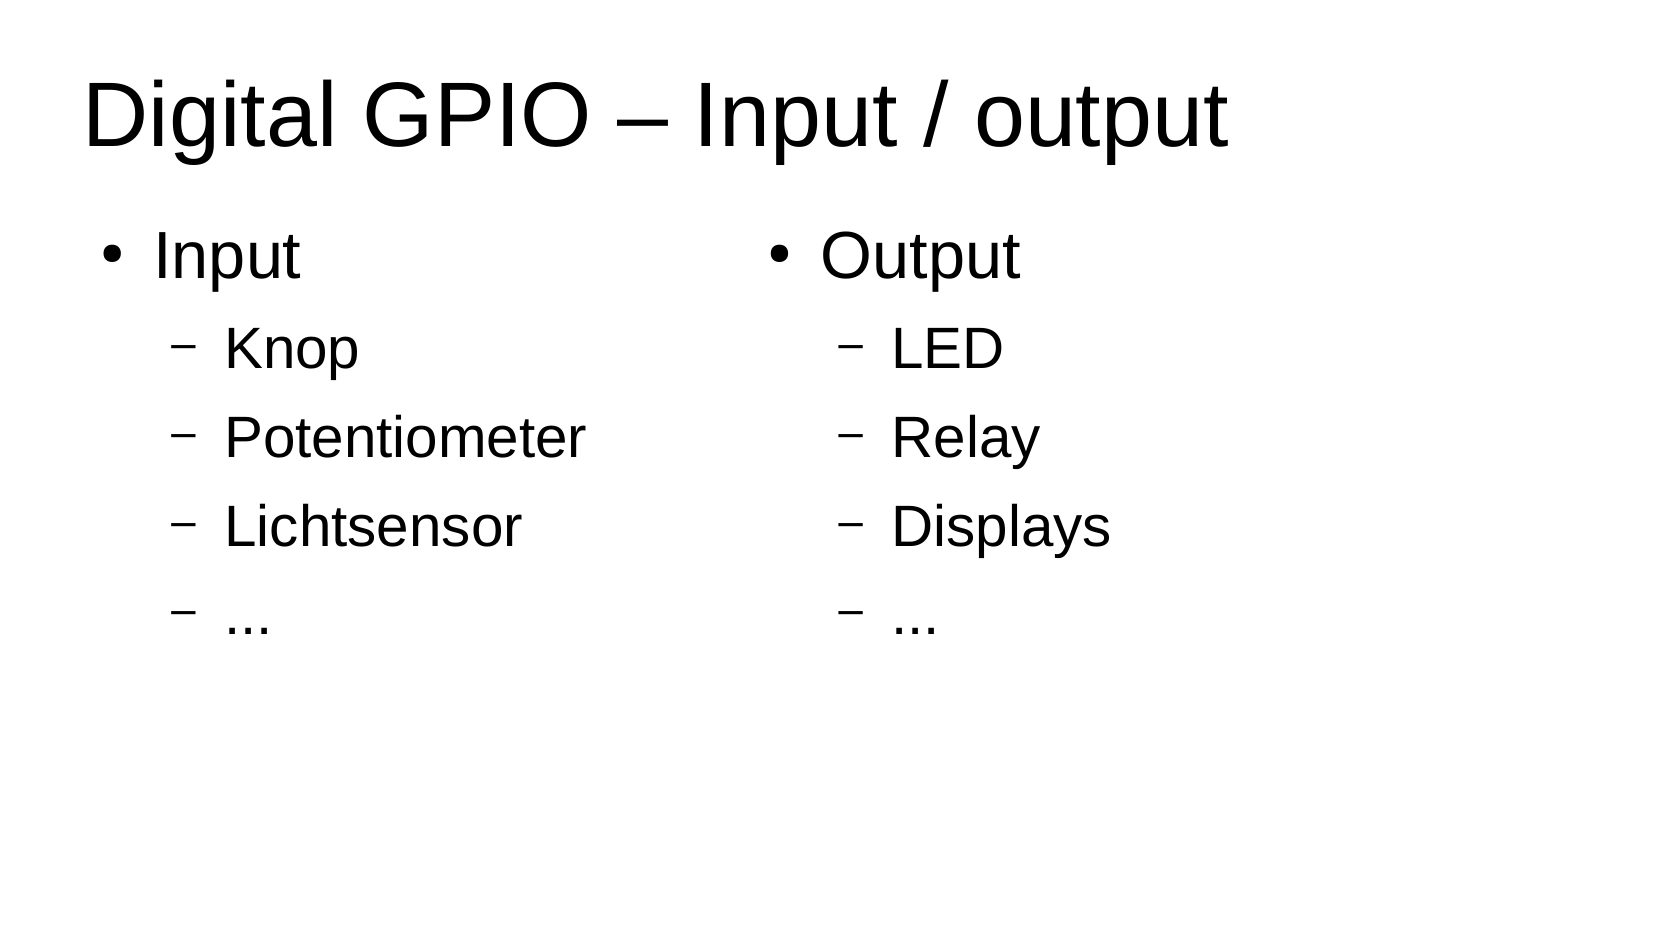

# Digital GPIO – Input / output
Input
Knop
Potentiometer
Lichtsensor
...
Output
LED
Relay
Displays
...